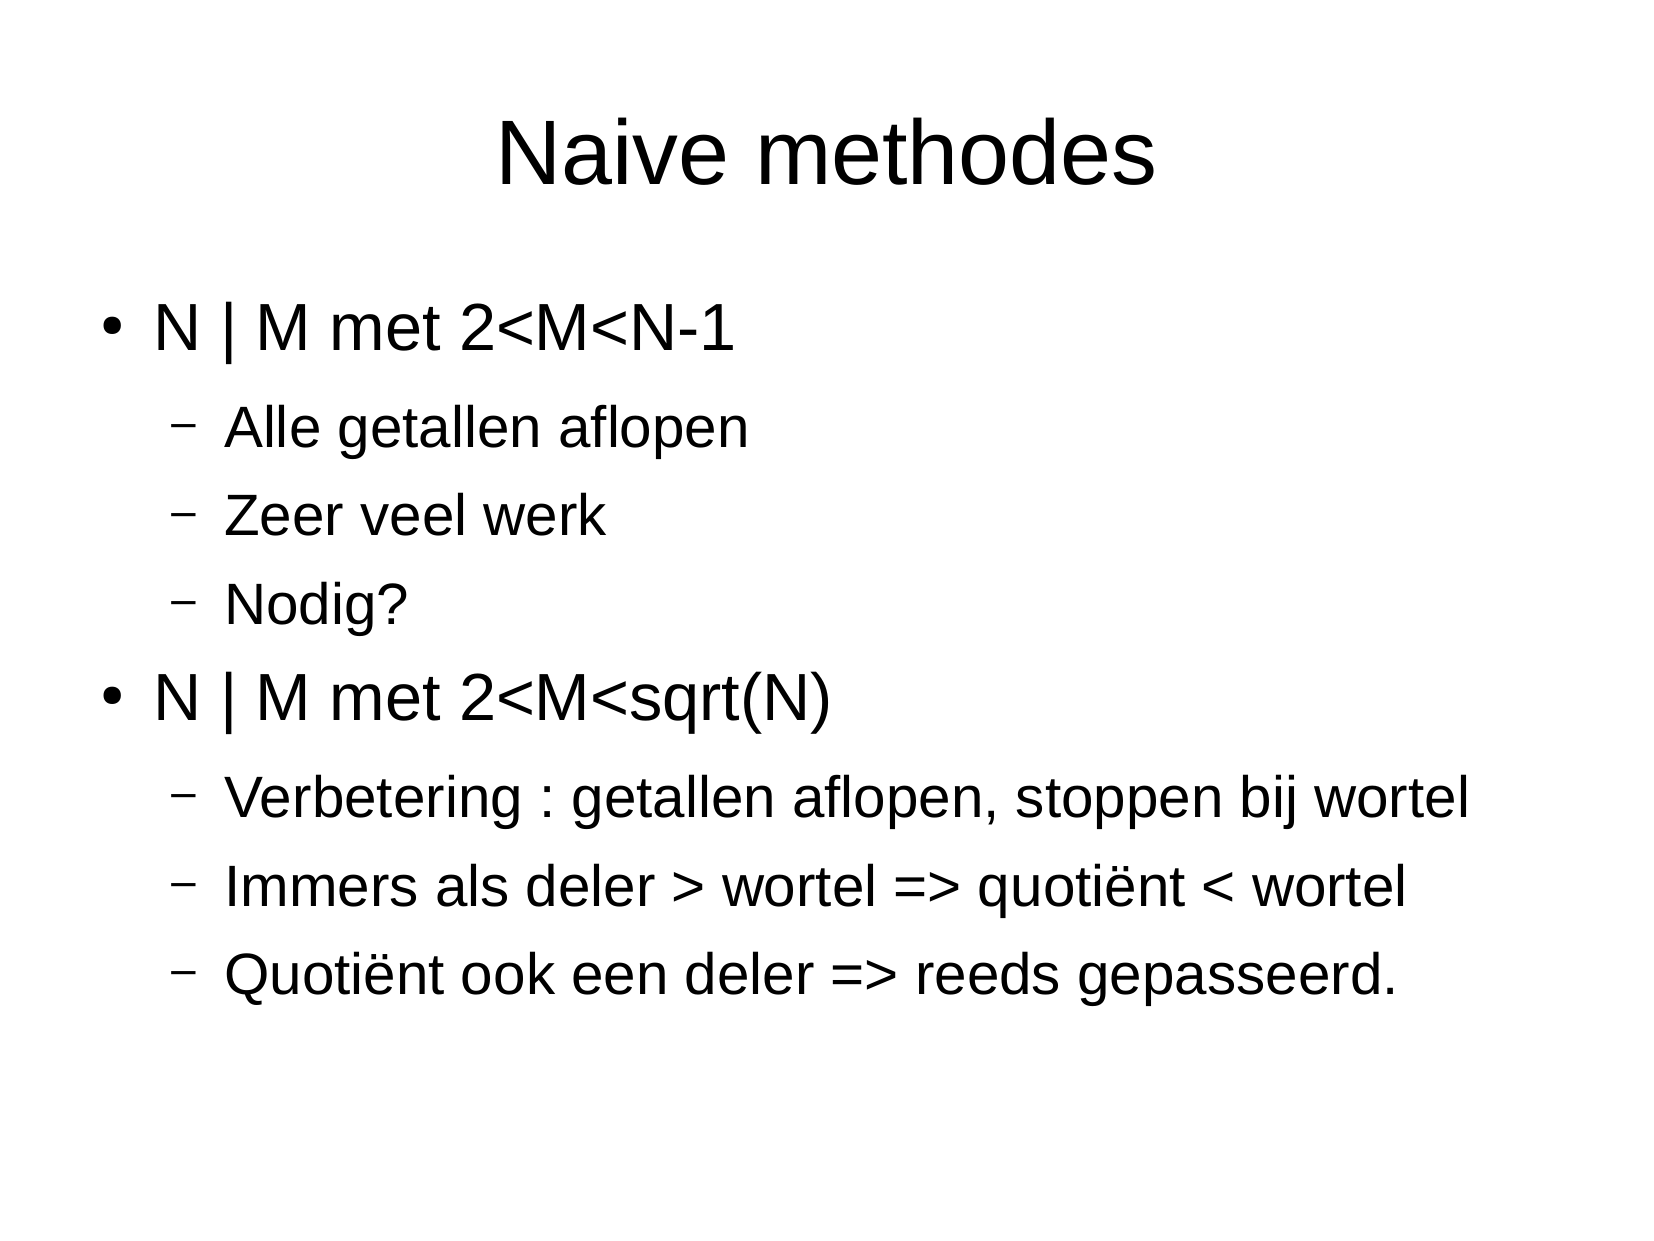

# Naive methodes
N | M met 2<M<N-1
Alle getallen aflopen
Zeer veel werk
Nodig?
N | M met 2<M<sqrt(N)
Verbetering : getallen aflopen, stoppen bij wortel
Immers als deler > wortel => quotiënt < wortel
Quotiënt ook een deler => reeds gepasseerd.